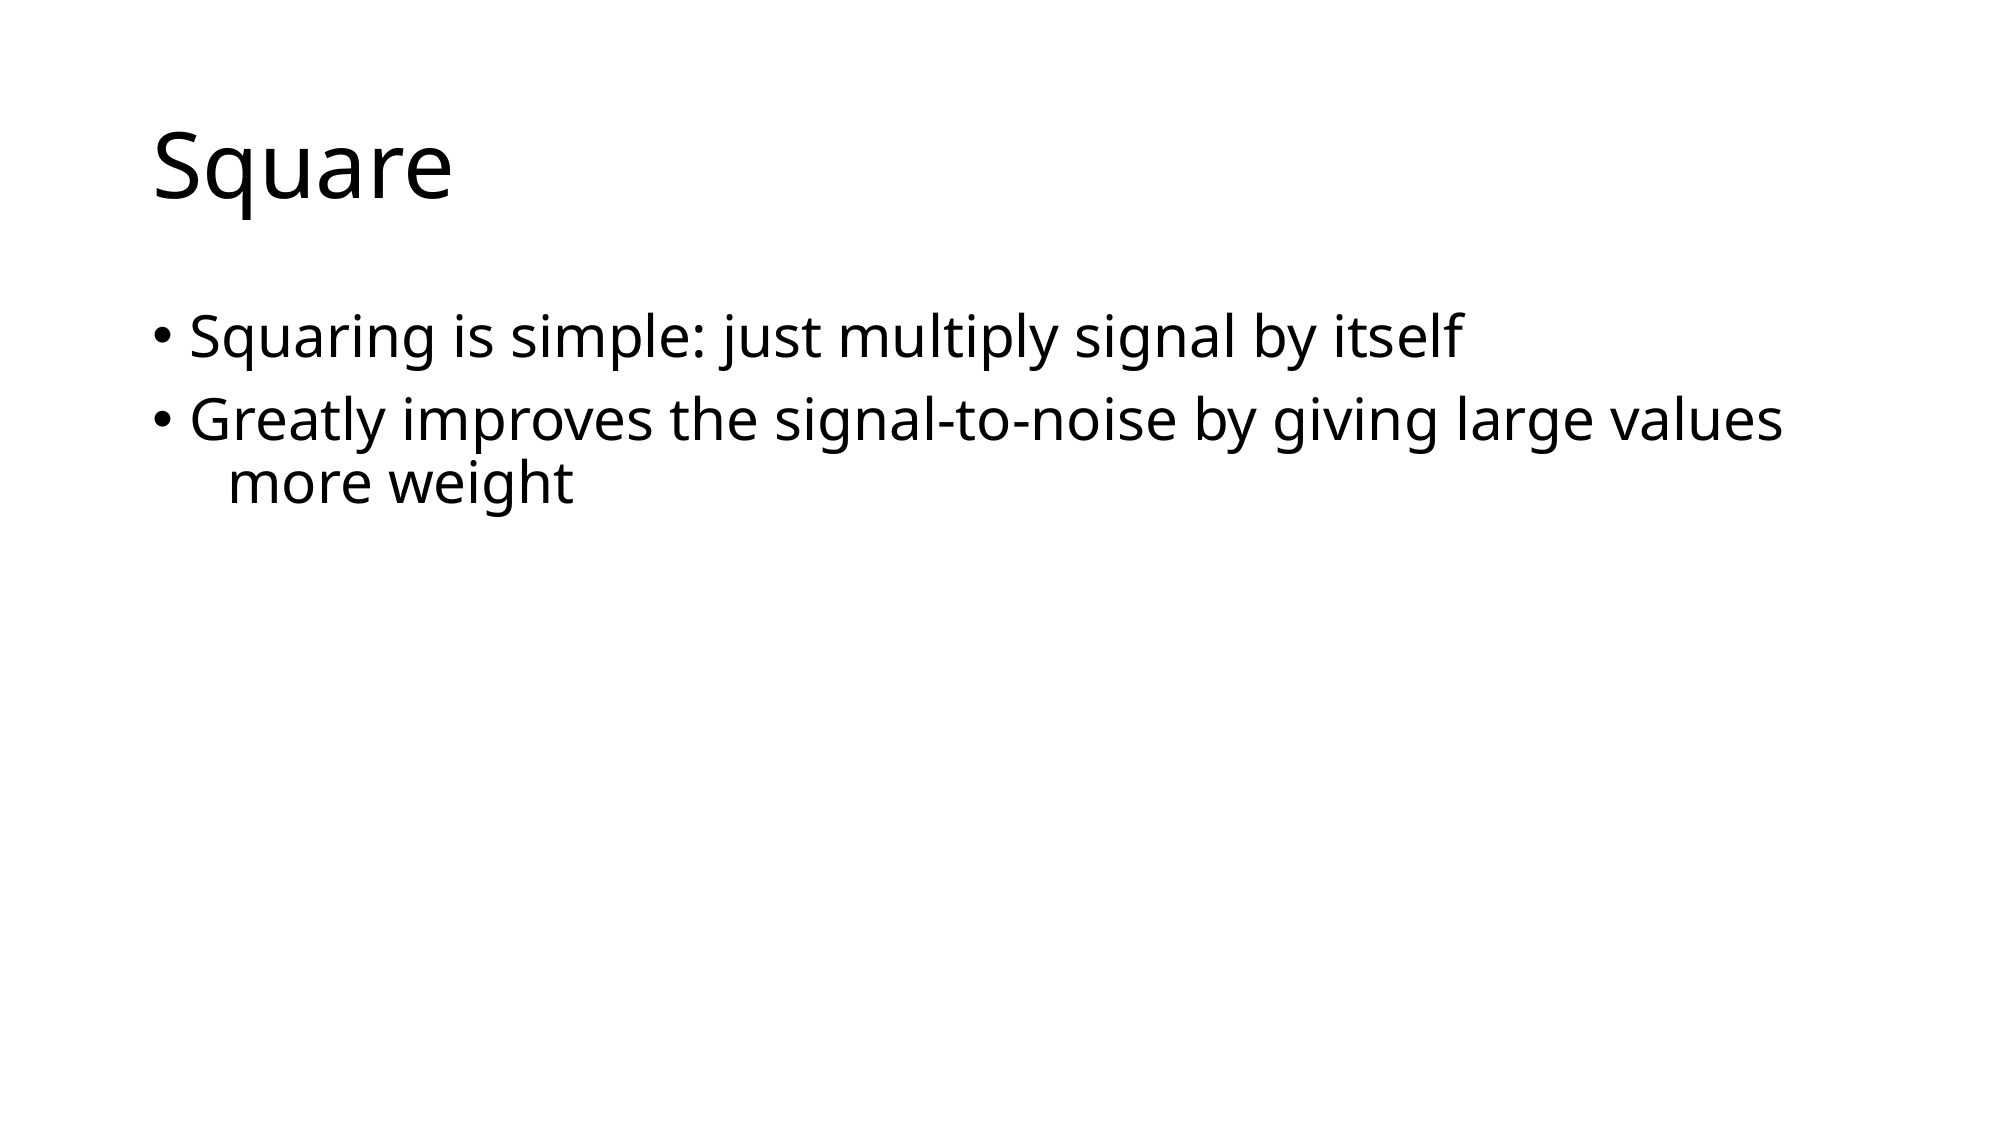

# Square
Squaring is simple: just multiply signal by itself
Greatly improves the signal-to-noise by giving large values more weight